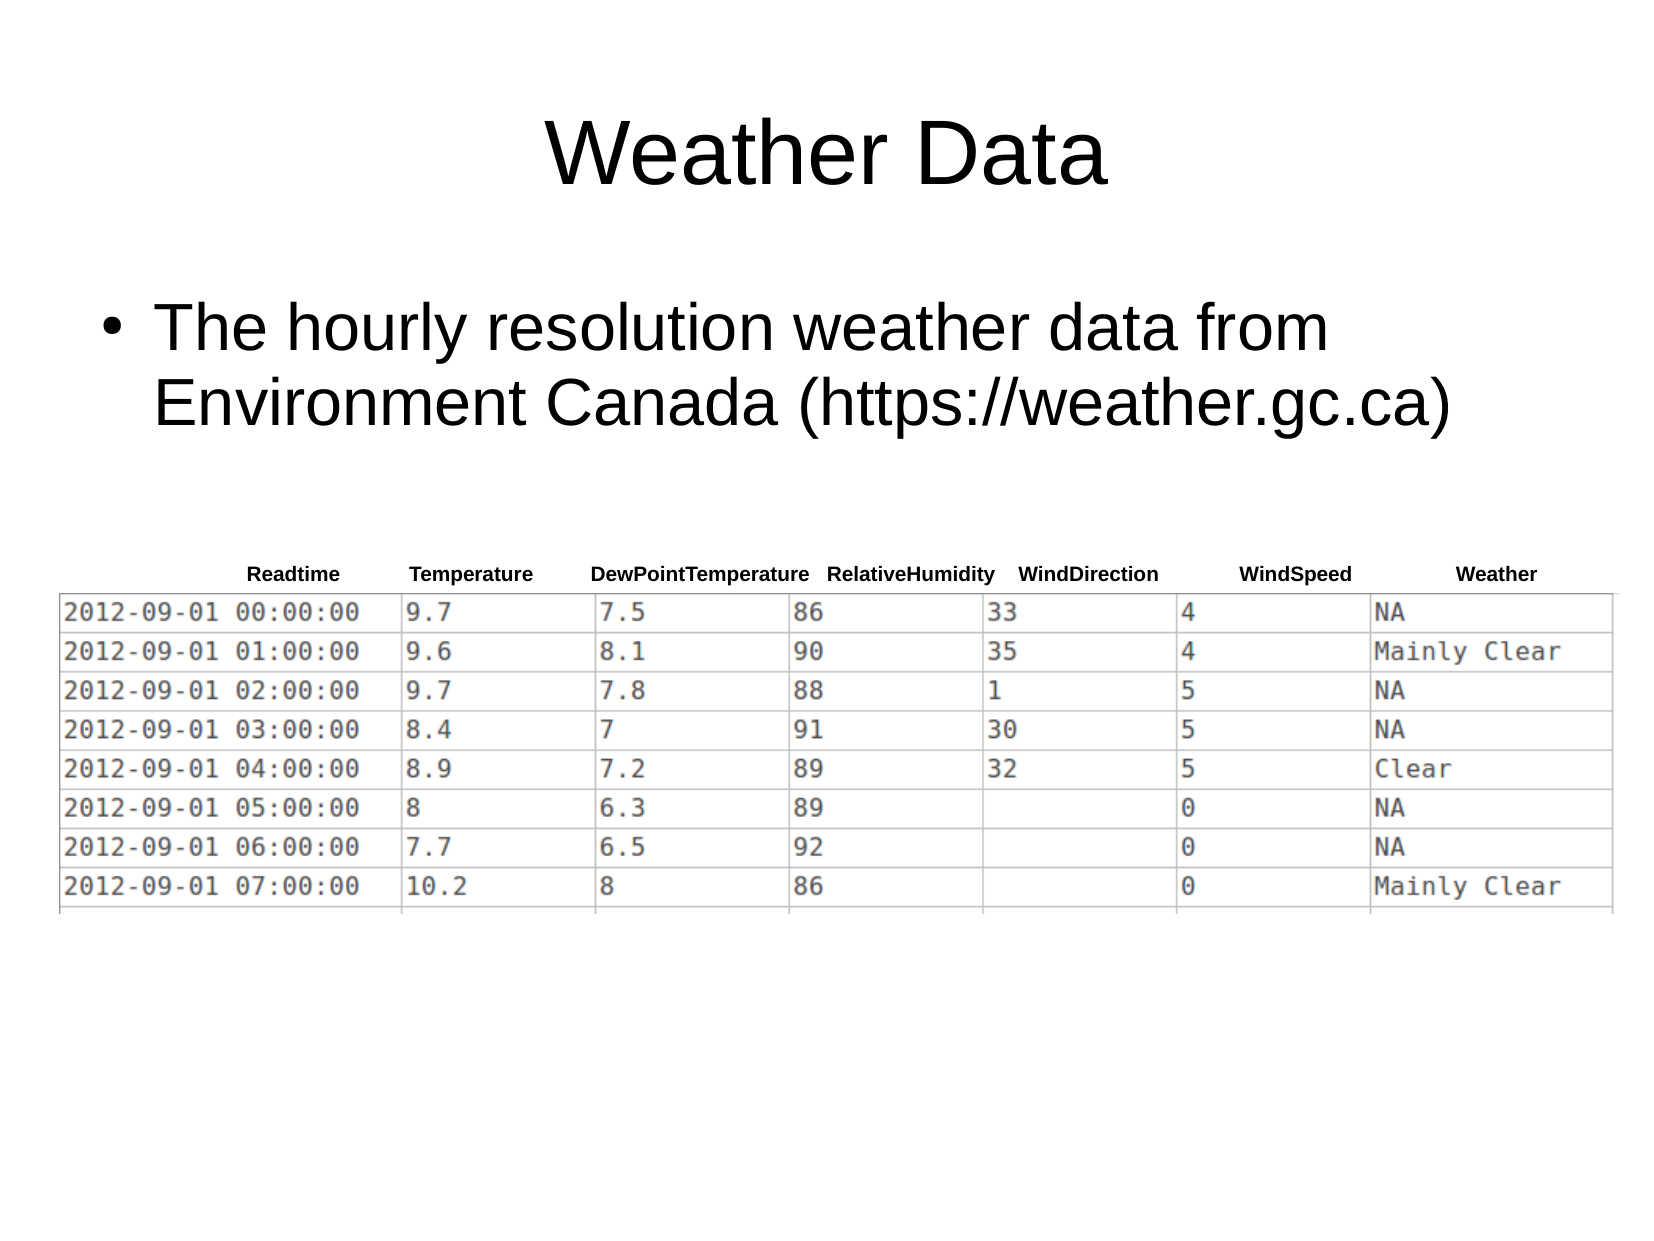

# Weather Data
The hourly resolution weather data from Environment Canada (https://weather.gc.ca)
 Readtime Temperature DewPointTemperature RelativeHumidity WindDirection WindSpeed Weather